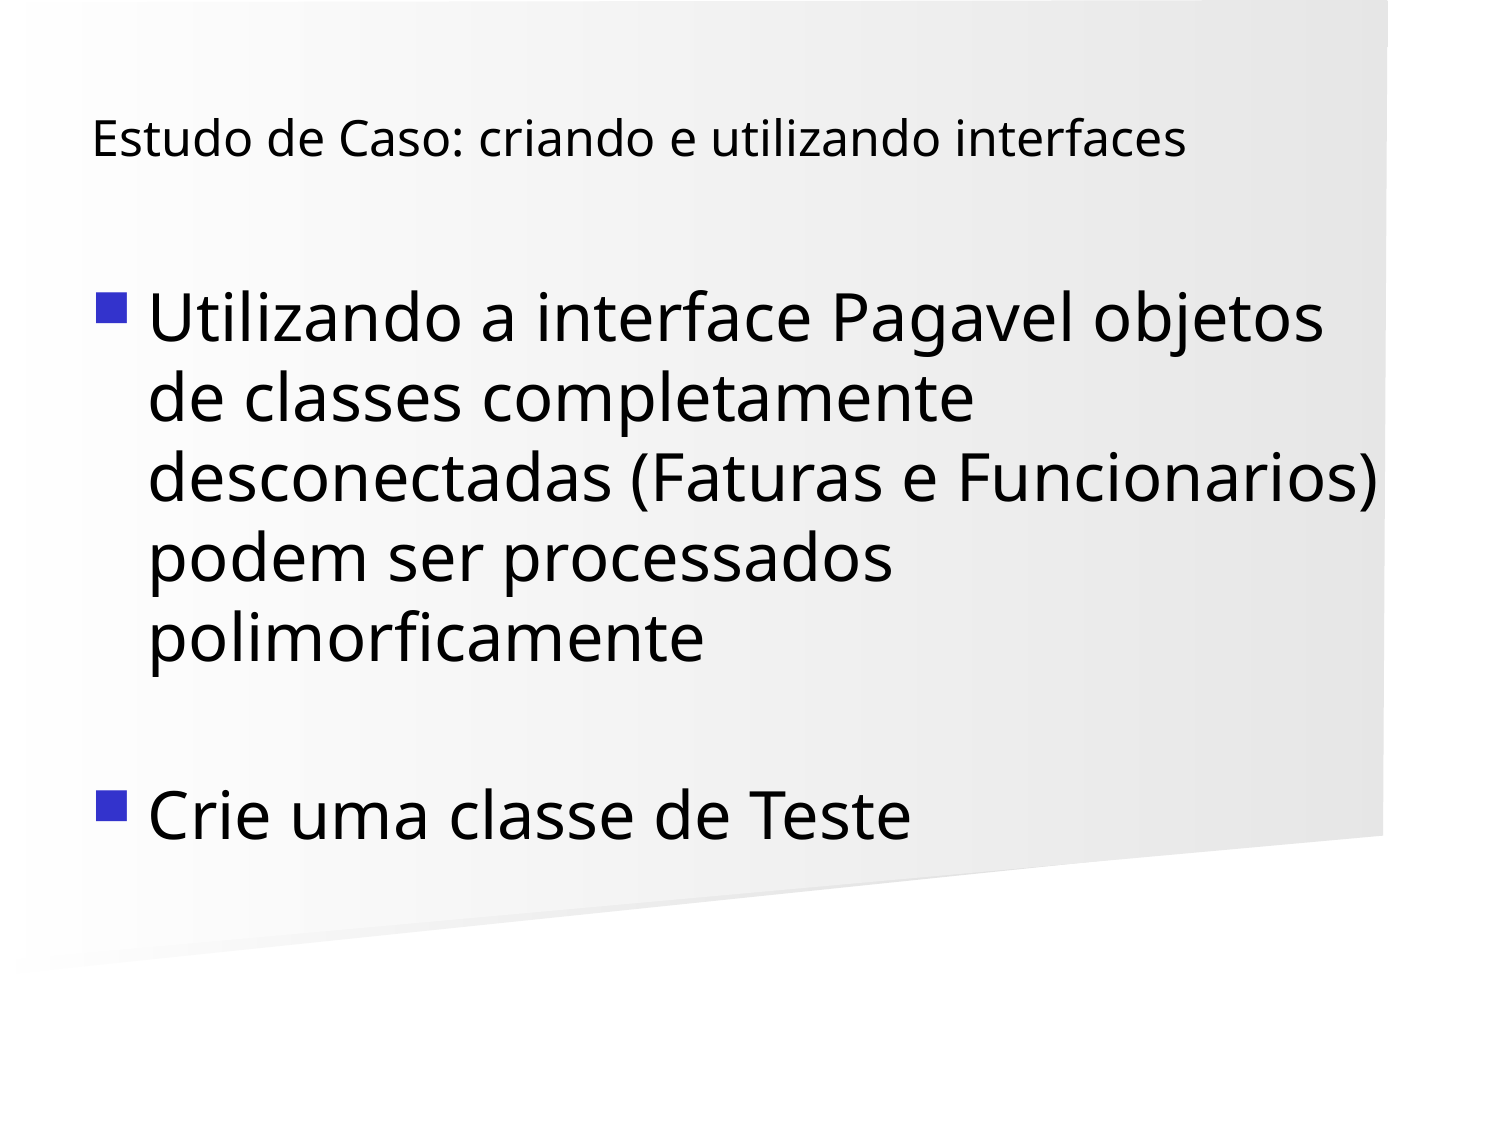

# Estudo de Caso: criando e utilizando interfaces
Utilizando a interface Pagavel objetos de classes completamente desconectadas (Faturas e Funcionarios) podem ser processados polimorficamente
Crie uma classe de Teste